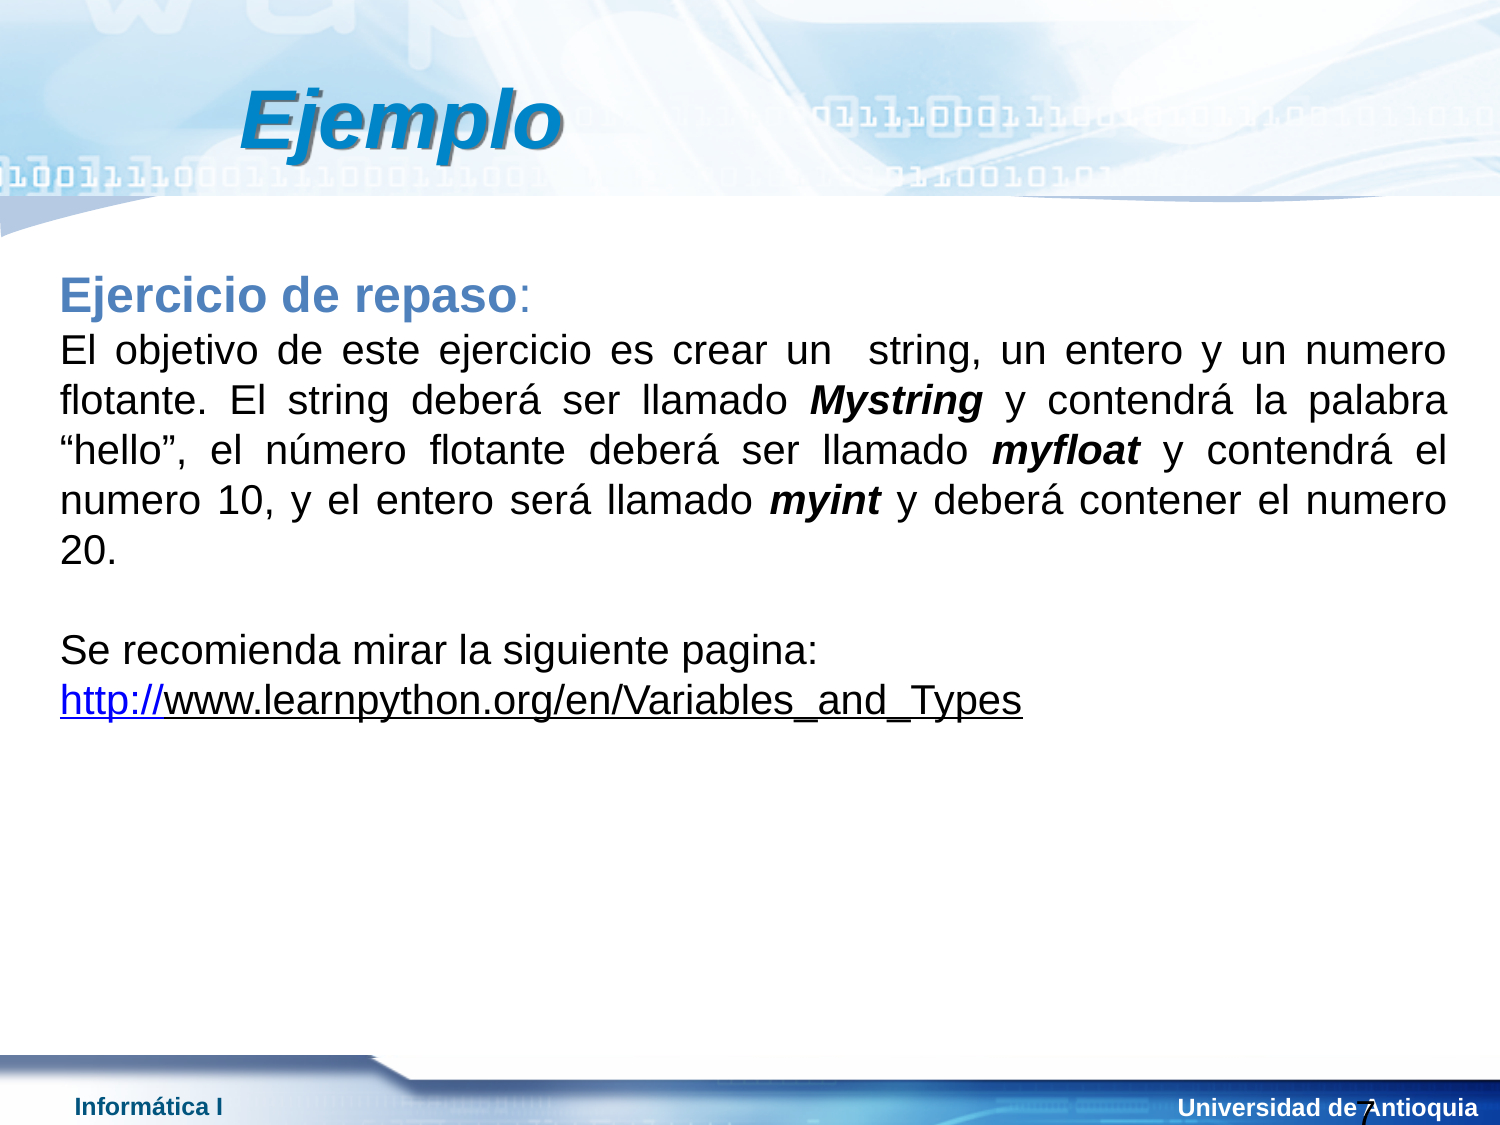

# Ejemplo
Ejercicio de repaso:
El objetivo de este ejercicio es crear un string, un entero y un numero flotante. El string deberá ser llamado Mystring y contendrá la palabra “hello”, el número flotante deberá ser llamado myfloat y contendrá el numero 10, y el entero será llamado myint y deberá contener el numero 20.
Se recomienda mirar la siguiente pagina:
http://www.learnpython.org/en/Variables_and_Types